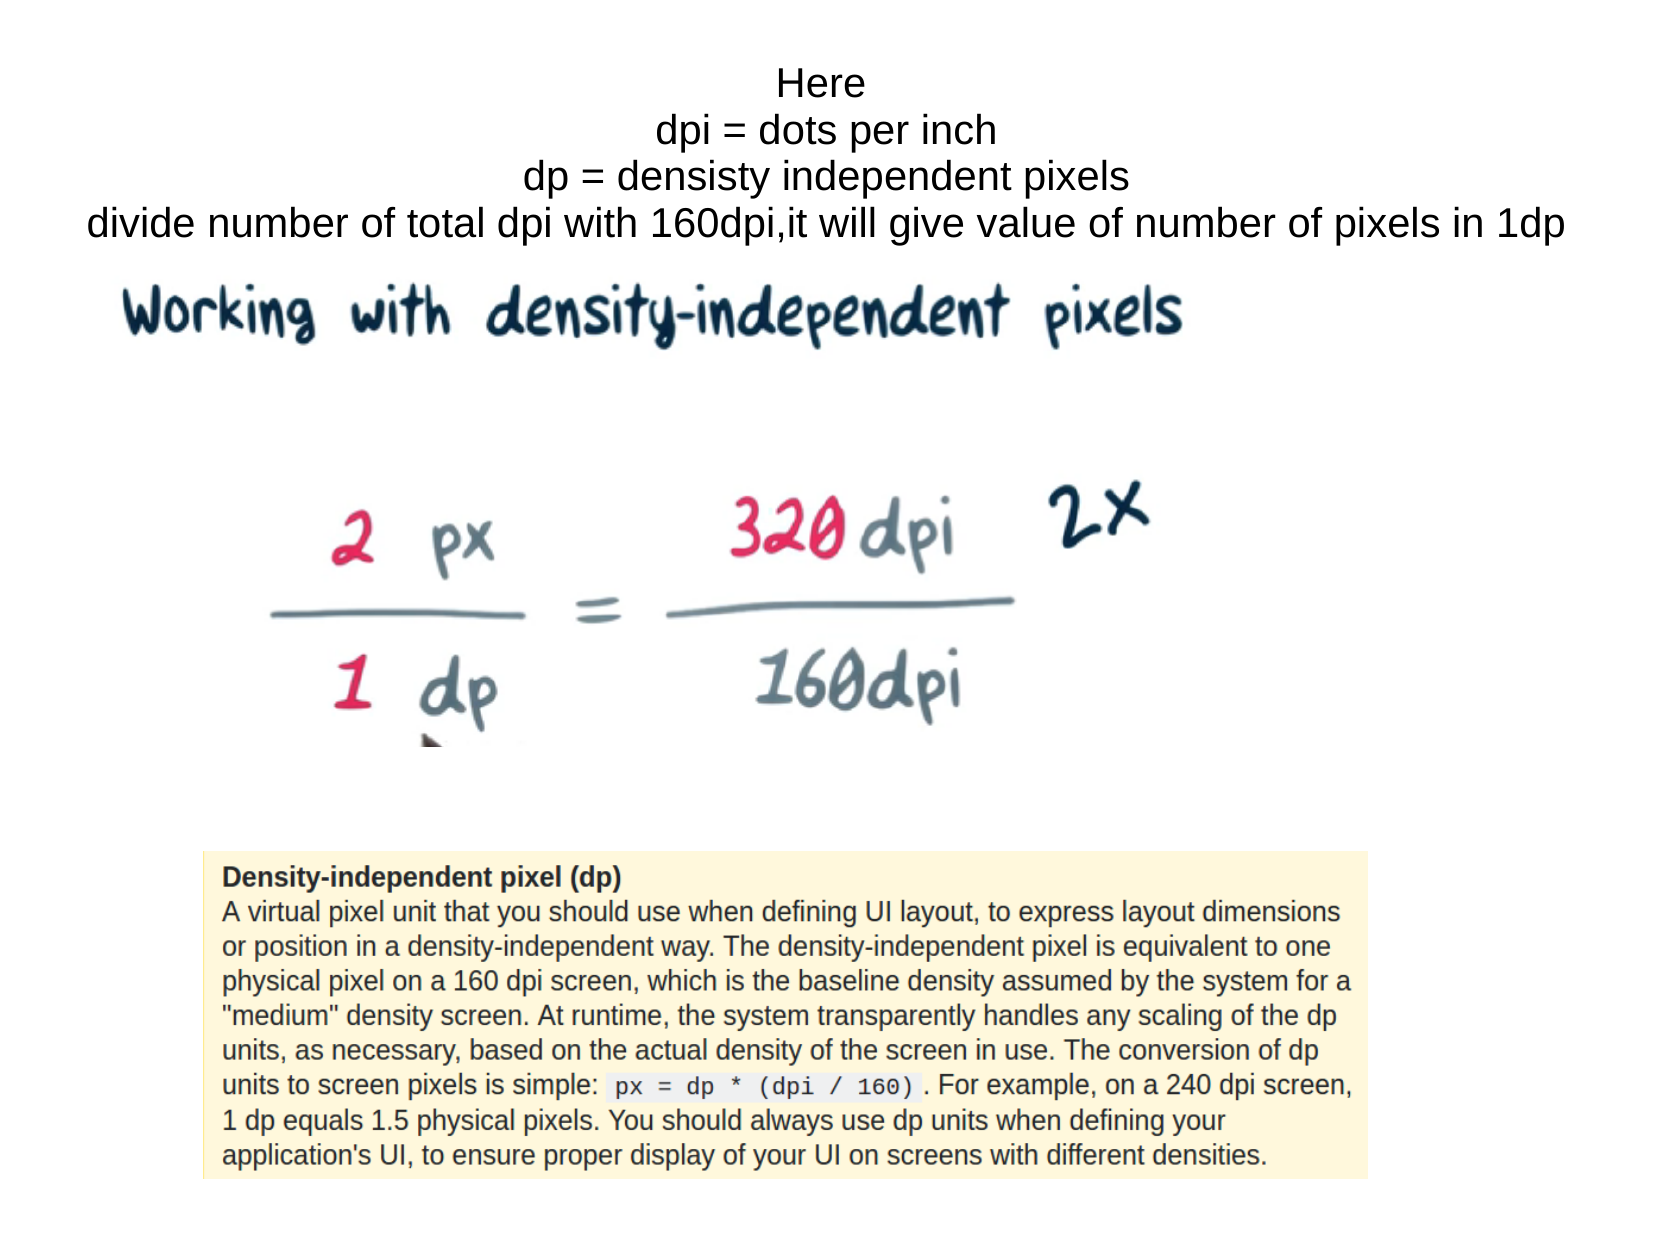

# Here dpi = dots per inch dp = densisty independent pixels divide number of total dpi with 160dpi,it will give value of number of pixels in 1dp